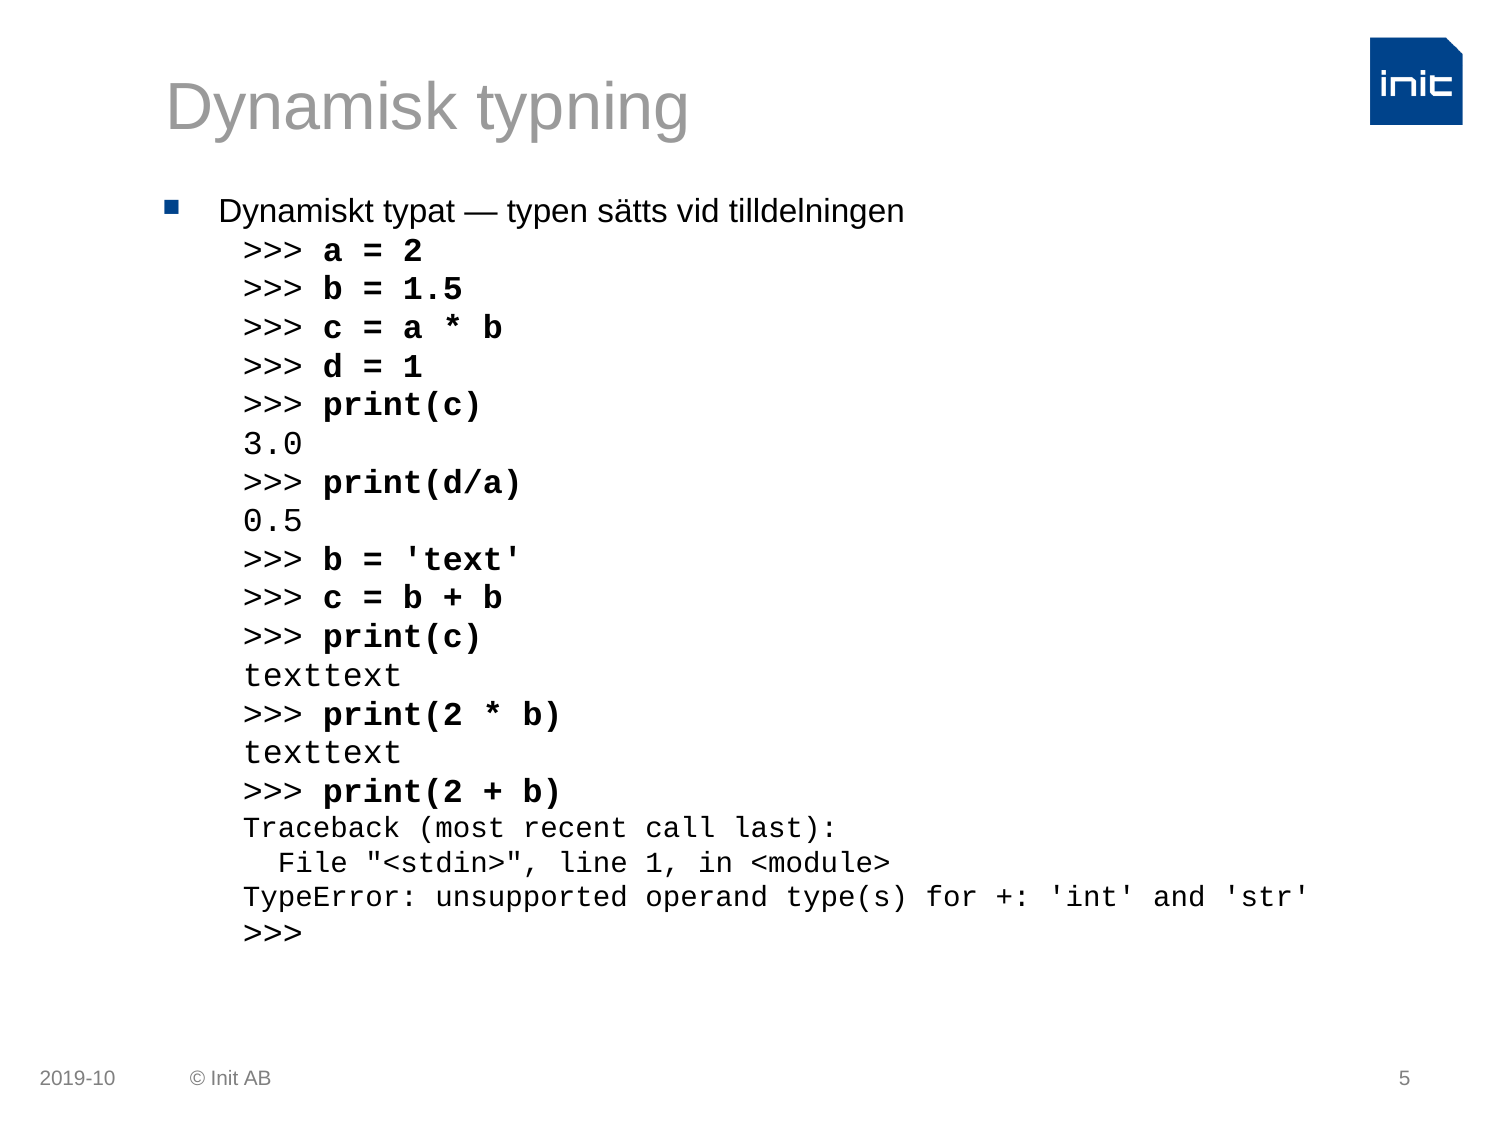

Dynamisk typning
Dynamiskt typat — typen sätts vid tilldelningen
>>> a = 2
>>> b = 1.5
>>> c = a * b
>>> d = 1
>>> print(c)
3.0
>>> print(d/a)
0.5
>>> b = 'text'
>>> c = b + b
>>> print(c)
texttext
>>> print(2 * b)
texttext
>>> print(2 + b)
Traceback (most recent call last):
 File "<stdin>", line 1, in <module>
TypeError: unsupported operand type(s) for +: 'int' and 'str'
>>>
2019-10
© Init AB